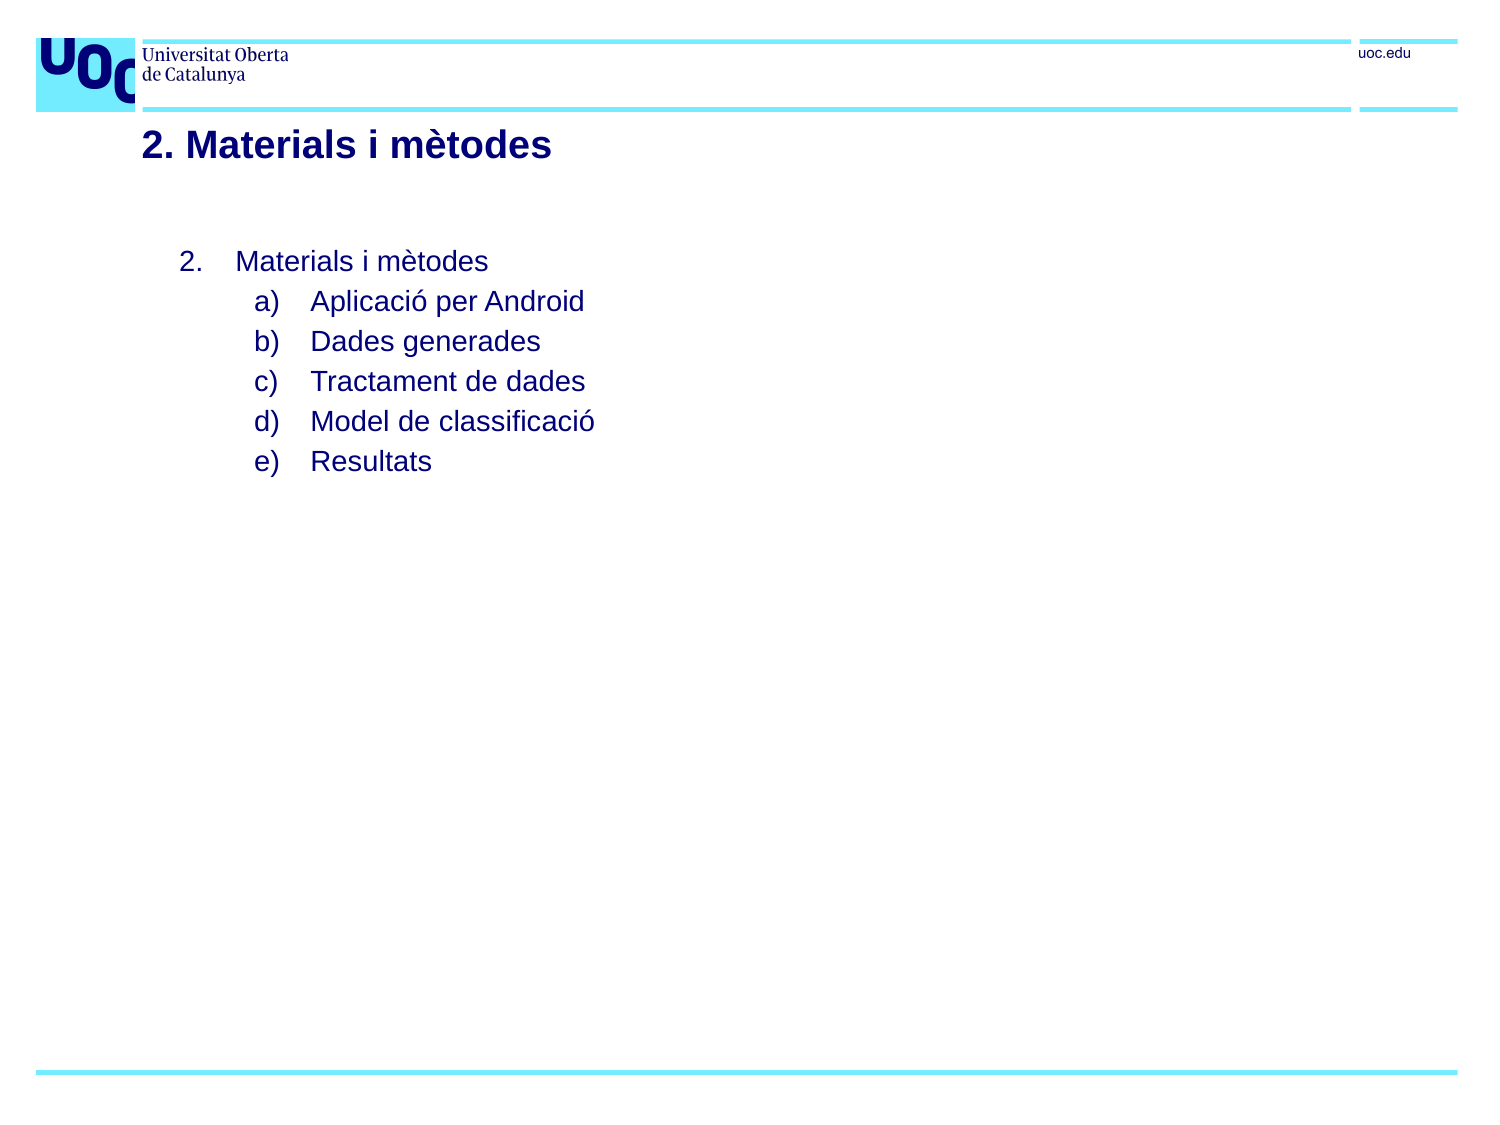

# 2. Materials i mètodes
Materials i mètodes
Aplicació per Android
Dades generades
Tractament de dades
Model de classificació
Resultats